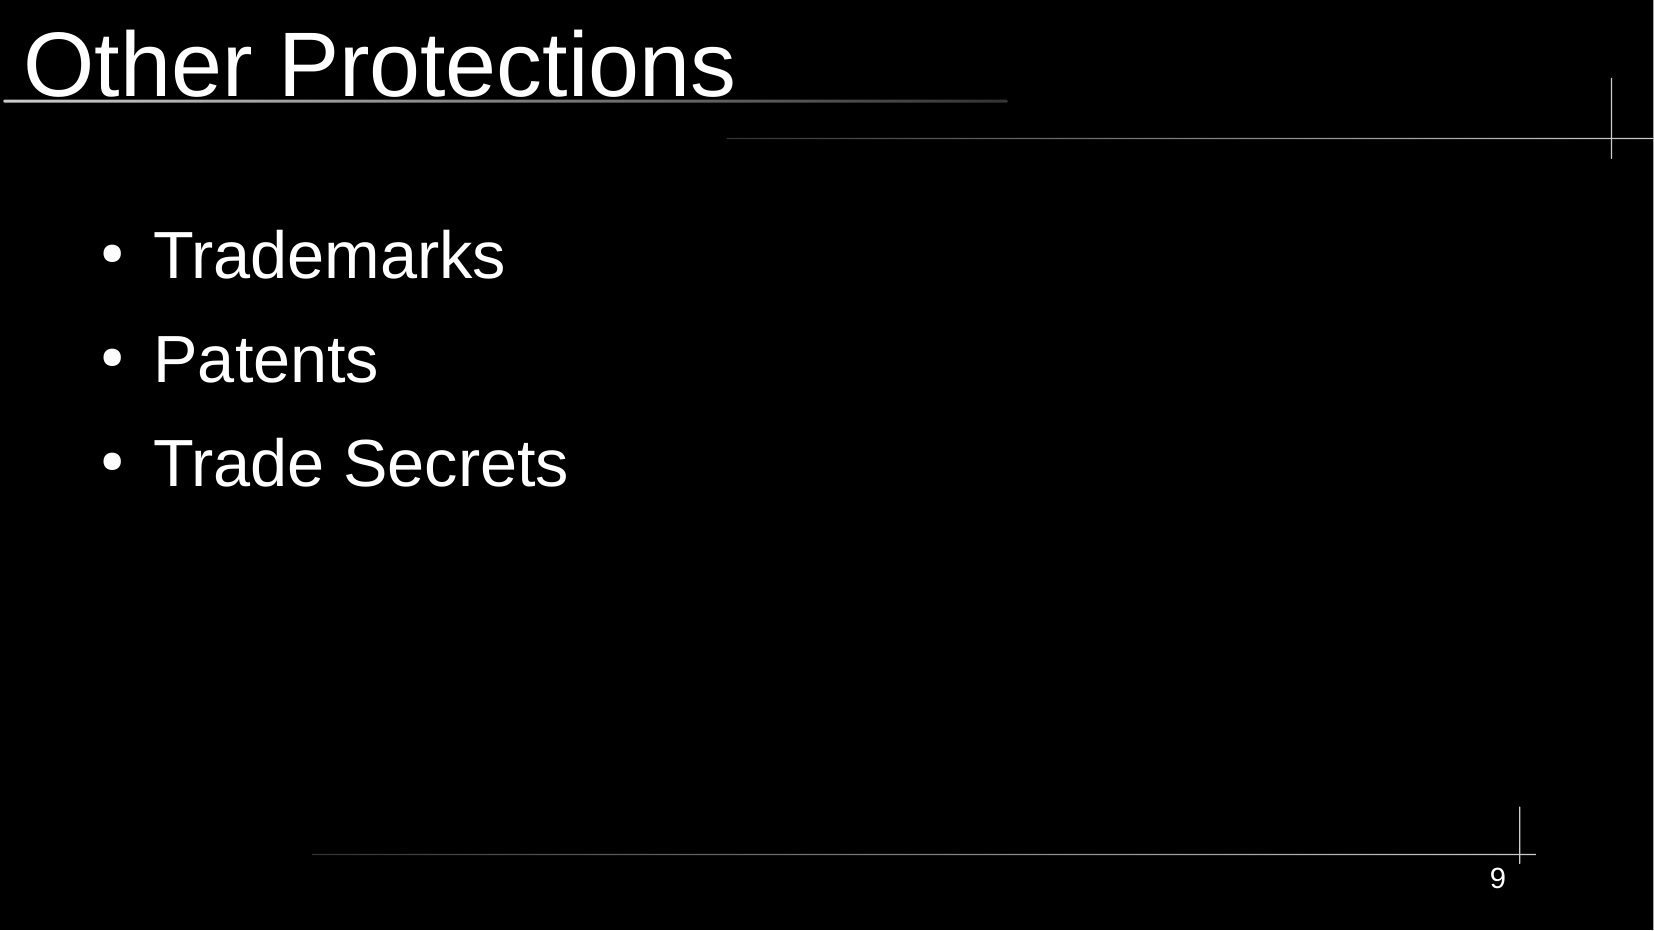

# Other Protections
Trademarks
Patents
Trade Secrets
9